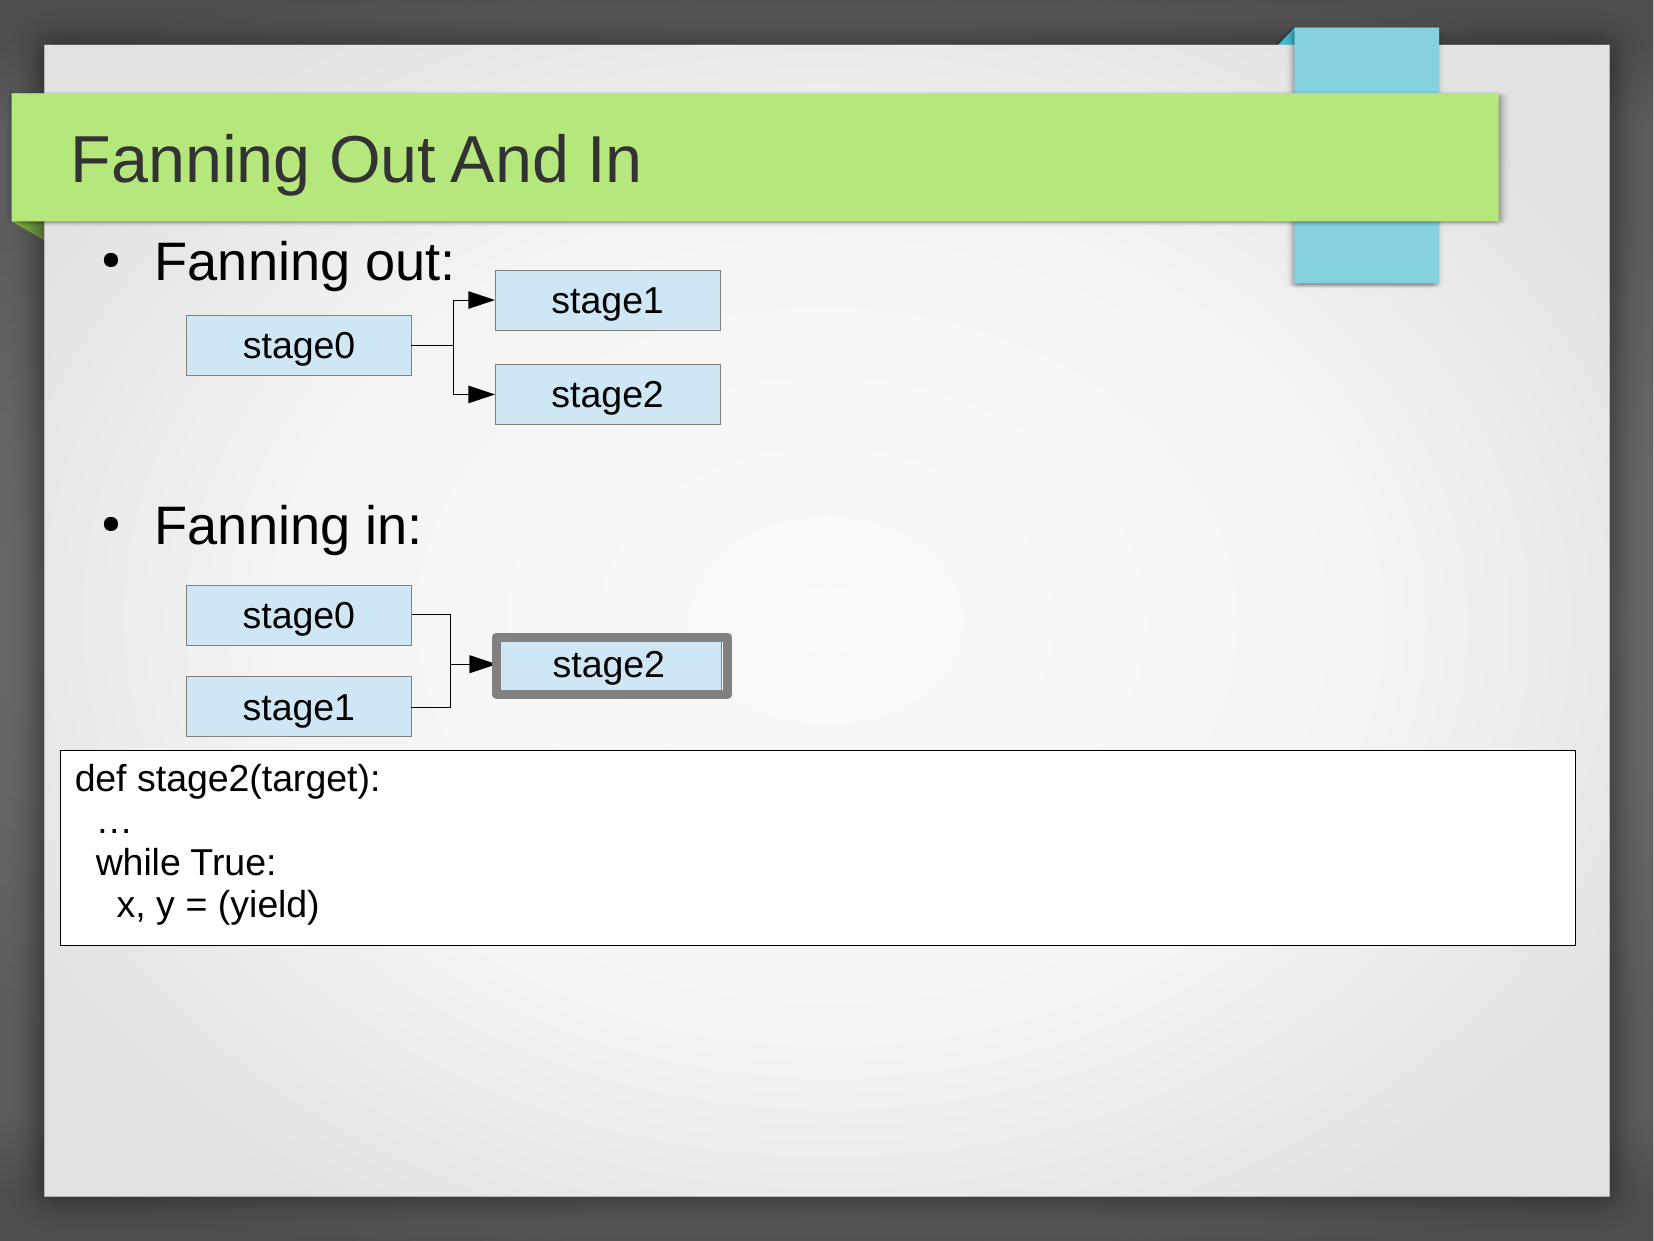

# Fanning Out And In
Fanning out:
Fanning in:
stage1
stage0
stage2
stage0
stage2
stage1
def stage2(target):
 …
 while True:
 x, y = (yield)